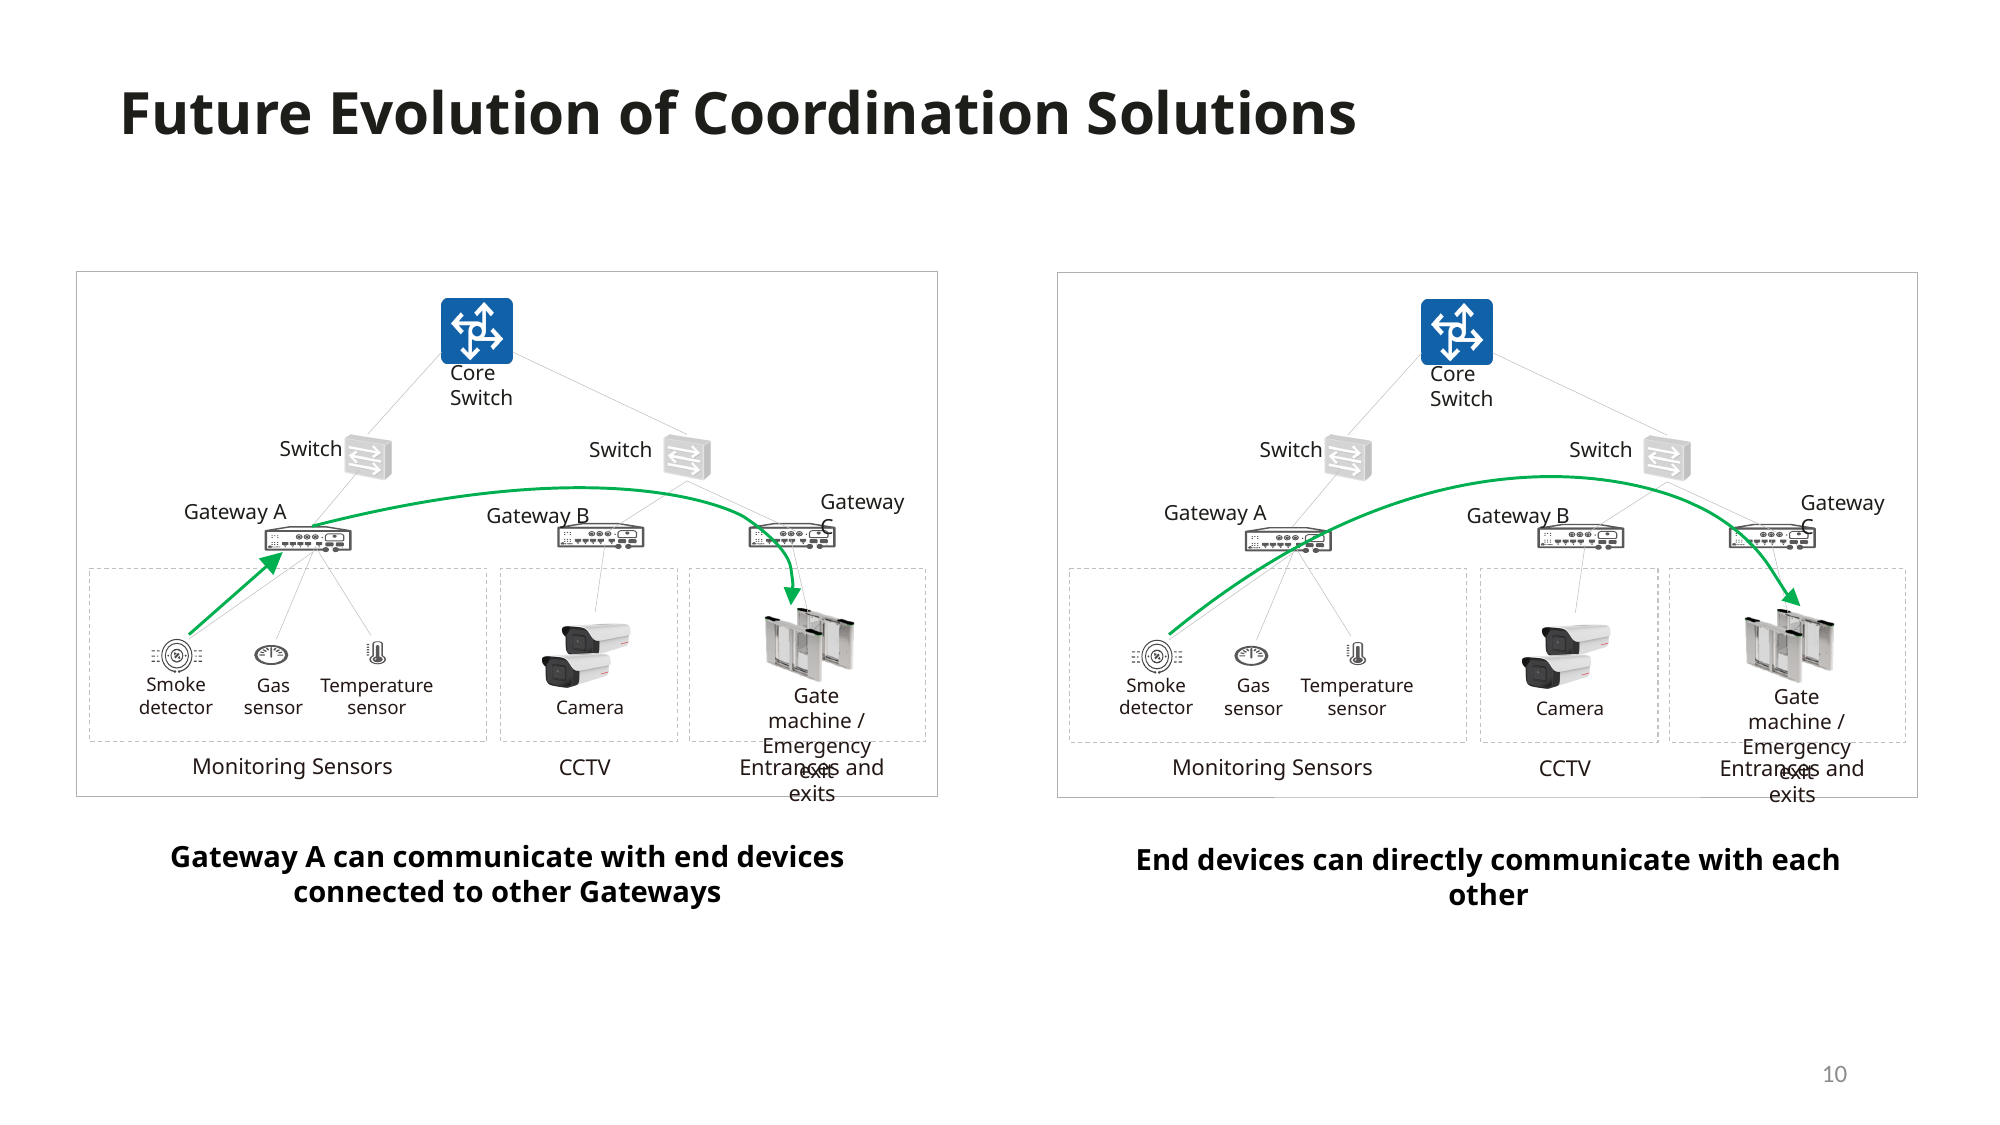

# Future Evolution of Coordination Solutions
Core Switch
Core Switch
Switch
Switch
Switch
Switch
Gateway A
Gateway A
Gateway C
Gateway C
Gateway B
Gateway B
Smoke detector
Gas sensor
Temperature sensor
Smoke detector
Gas sensor
Temperature sensor
Gate machine / Emergency exit
Gate machine / Emergency exit
Camera
Camera
Monitoring Sensors
CCTV
Entrances and exits
Monitoring Sensors
CCTV
Entrances and exits
Gateway A can communicate with end devices connected to other Gateways
End devices can directly communicate with each other
10